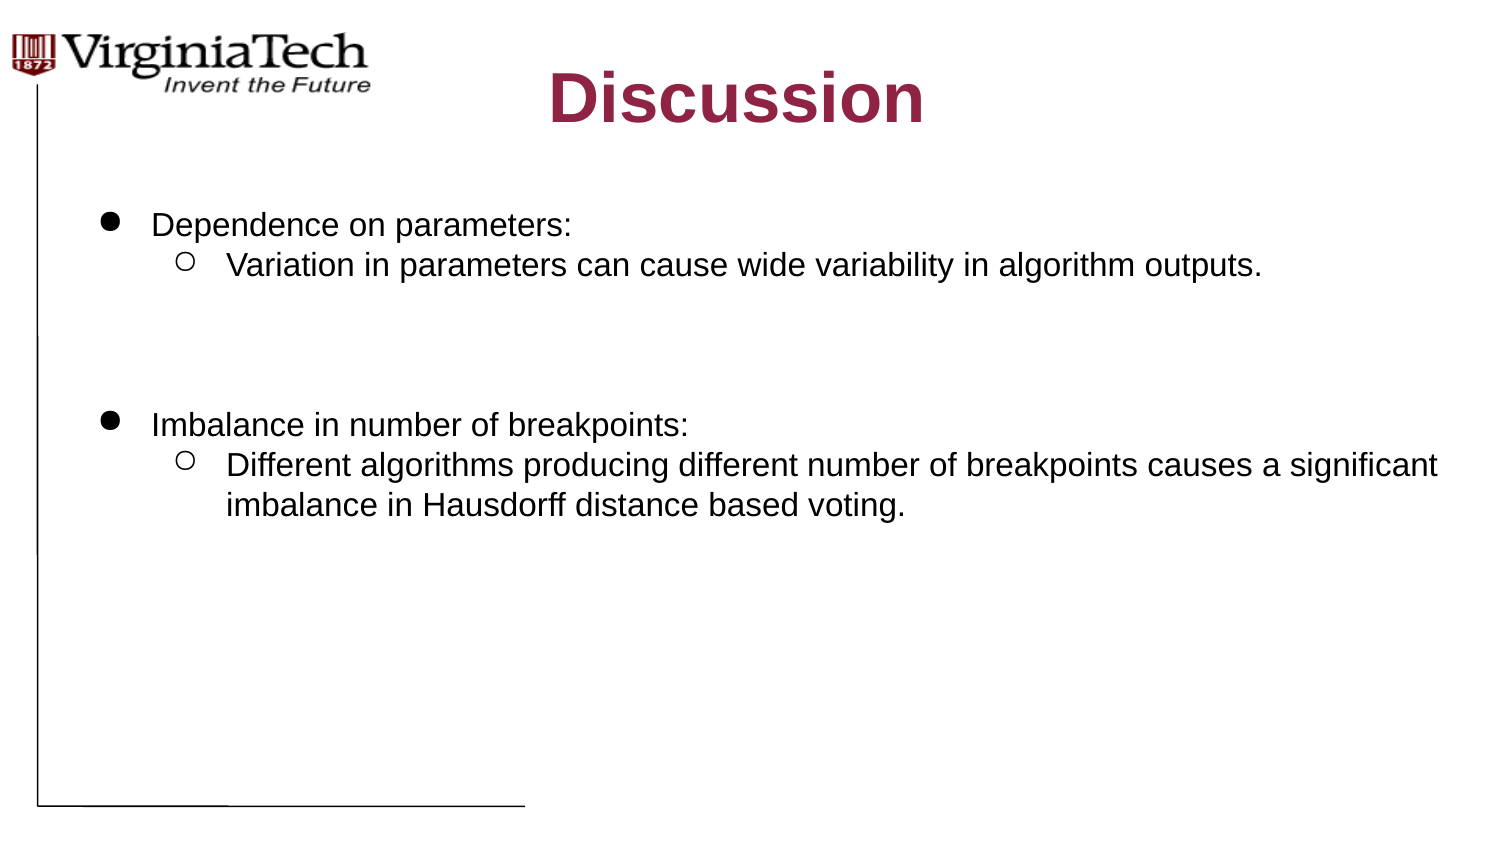

# Discussion
Dependence on parameters:
Variation in parameters can cause wide variability in algorithm outputs.
Imbalance in number of breakpoints:
Different algorithms producing different number of breakpoints causes a significant imbalance in Hausdorff distance based voting.